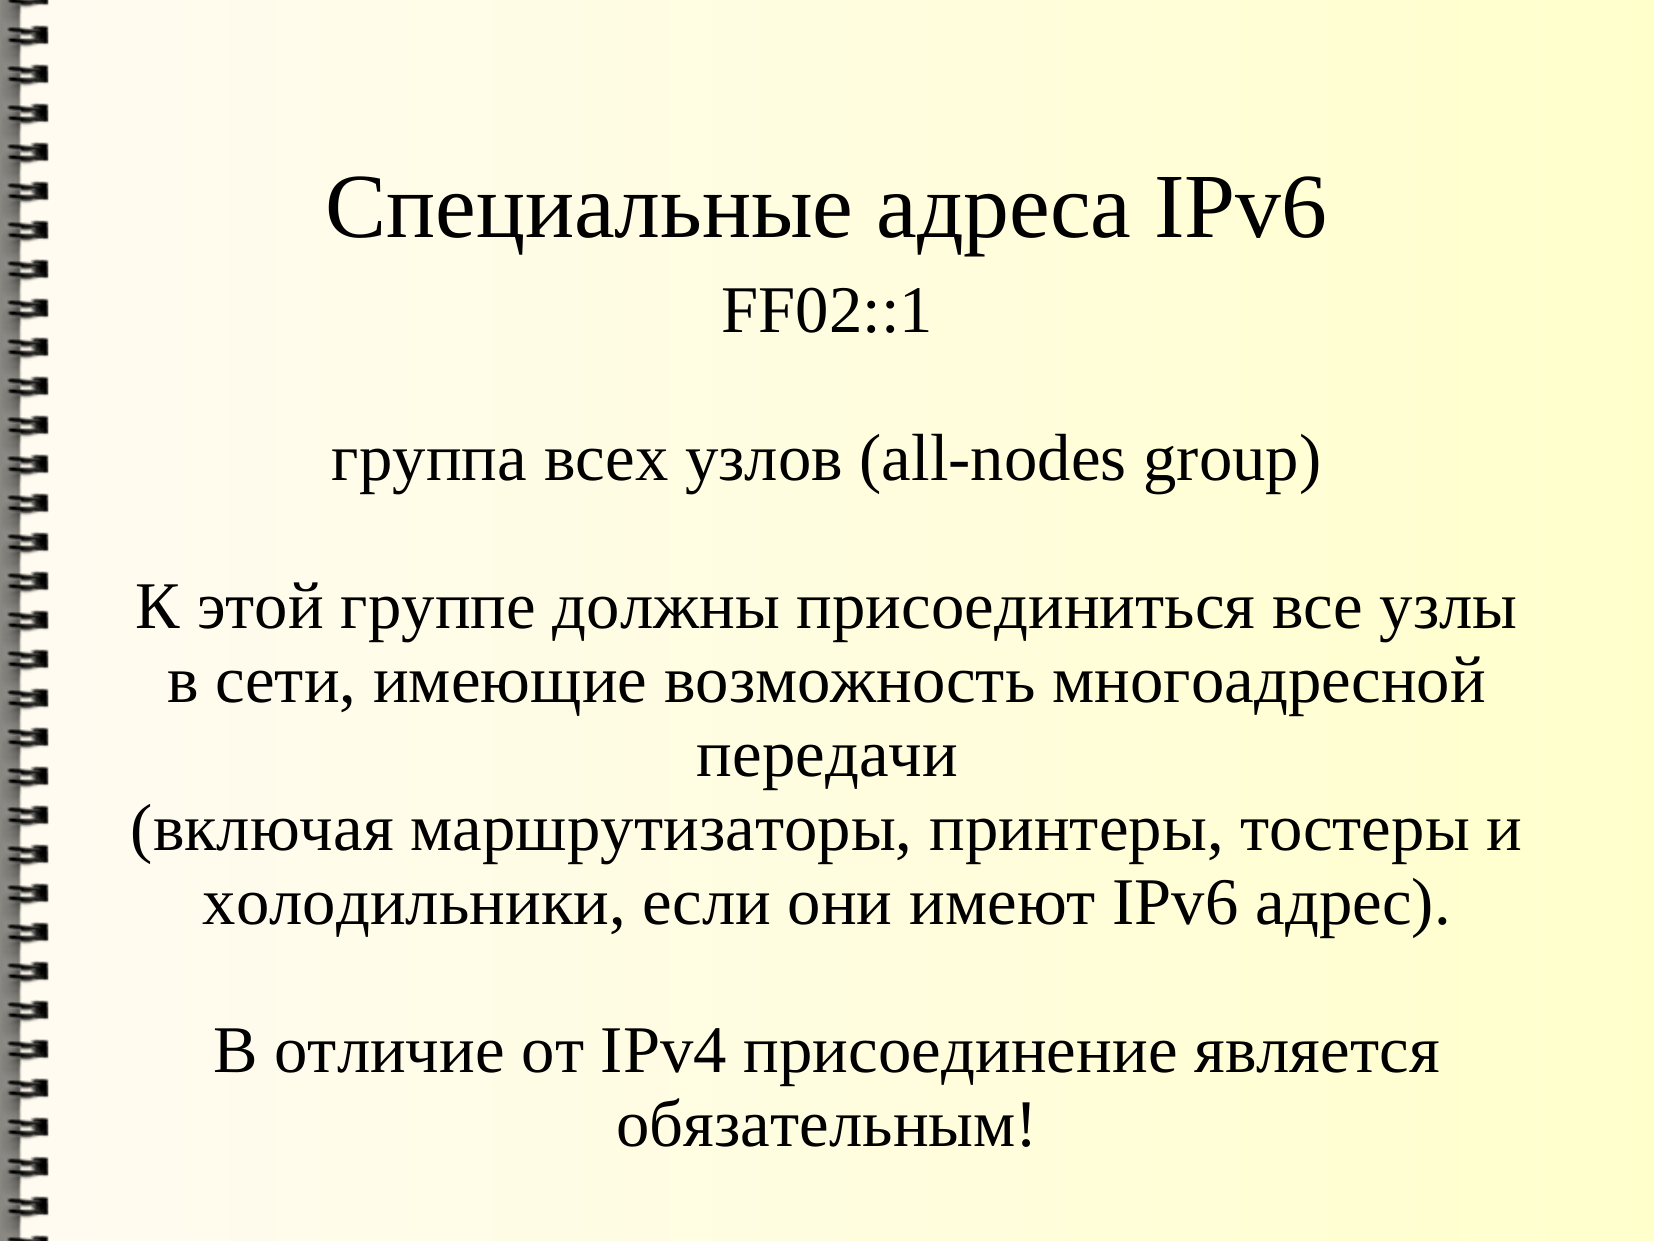

# Специальные адреса IPv6
FF02::1
группа всех узлов (all-nodes group)
К этой группе должны присоединиться все узлы в сети, имеющие возможность многоадресной передачи
(включая маршрутизаторы, принтеры, тостеры и холодильники, если они имеют IPv6 адрес).
В отличие от IPv4 присоединение является обязательным!